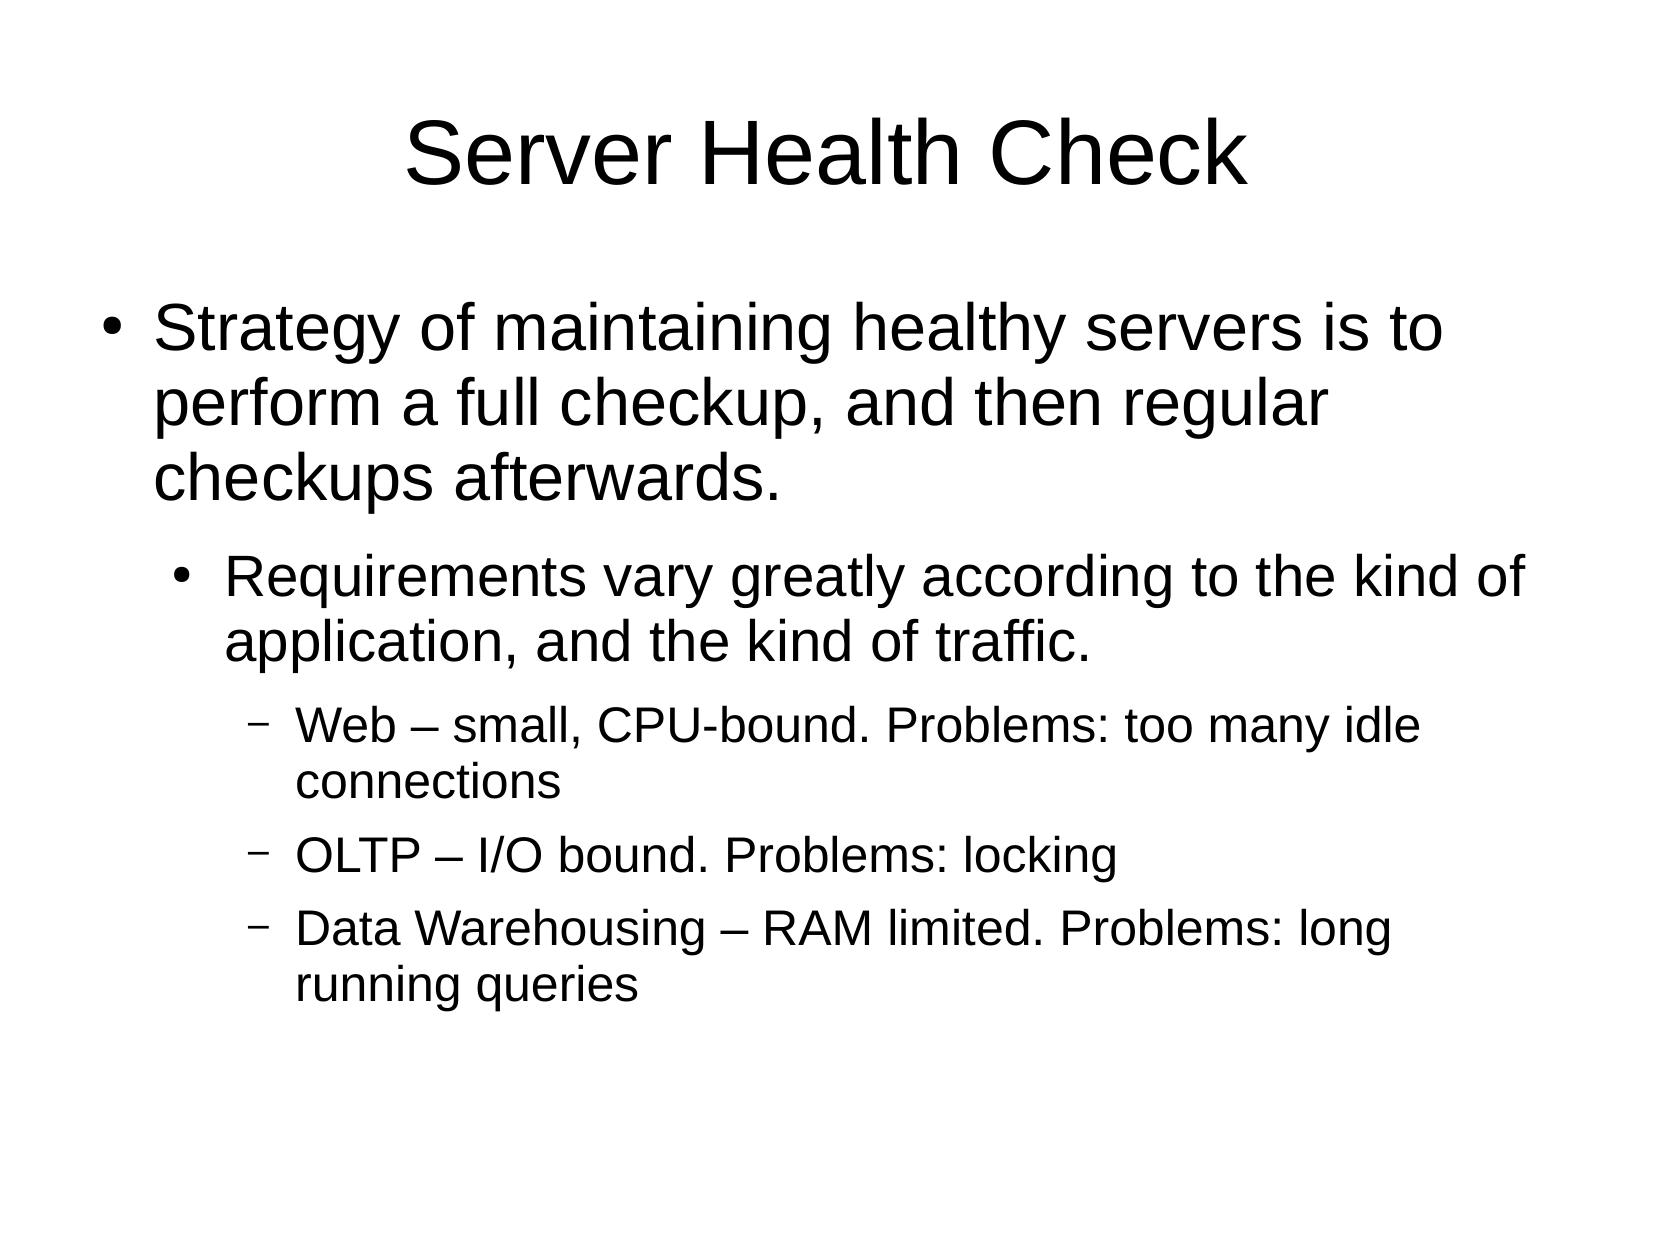

# Server Health Check
Strategy of maintaining healthy servers is to perform a full checkup, and then regular checkups afterwards.
Requirements vary greatly according to the kind of application, and the kind of traffic.
Web – small, CPU-bound. Problems: too many idle connections
OLTP – I/O bound. Problems: locking
Data Warehousing – RAM limited. Problems: long running queries